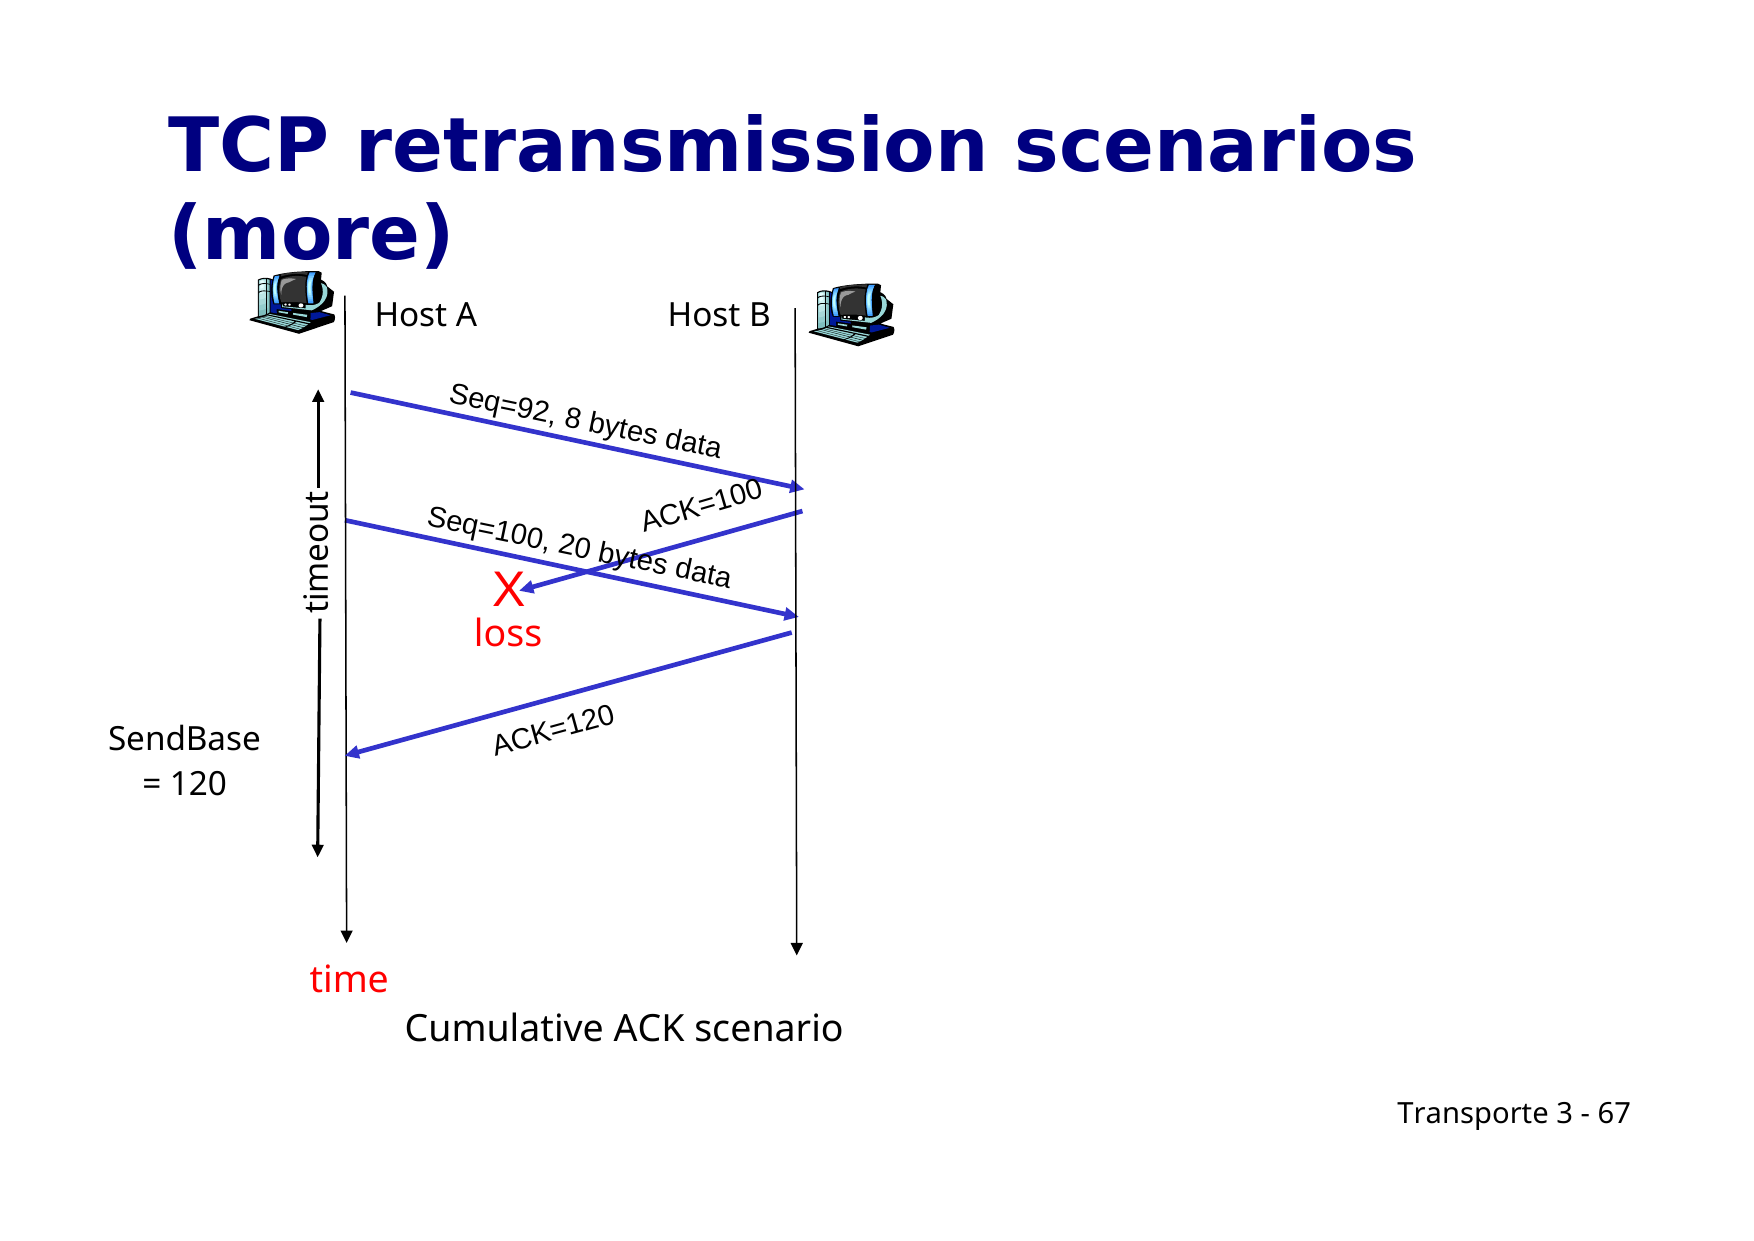

# TCP retransmission scenarios (more)
Host A
Host B
Seq=92, 8 bytes data
ACK=100
timeout
Seq=100, 20 bytes data
X
loss
ACK=120
time
Cumulative ACK scenario
SendBase
= 120